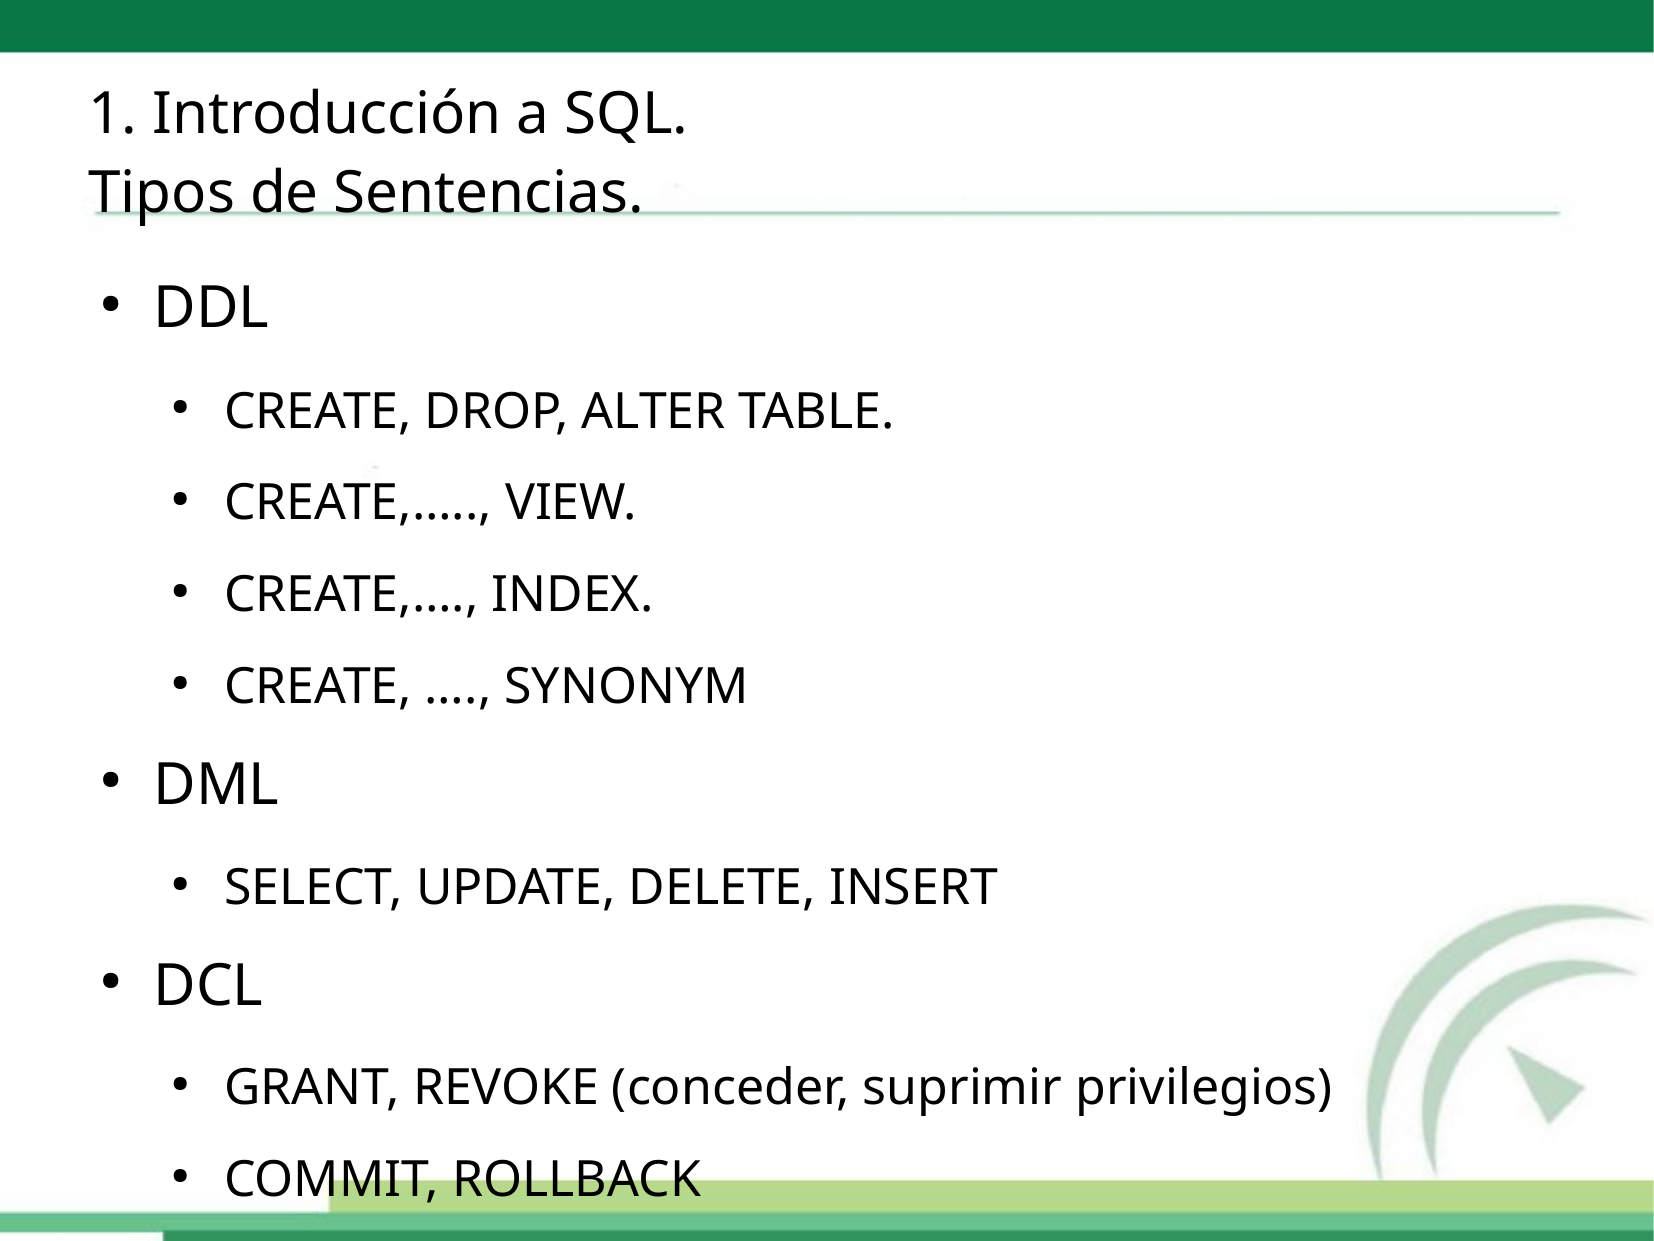

# 1. Introducción a SQL. Tipos de Sentencias.
DDL
CREATE, DROP, ALTER TABLE.
CREATE,….., VIEW.
CREATE,…., INDEX.
CREATE, …., SYNONYM
DML
SELECT, UPDATE, DELETE, INSERT
DCL
GRANT, REVOKE (conceder, suprimir privilegios)
COMMIT, ROLLBACK